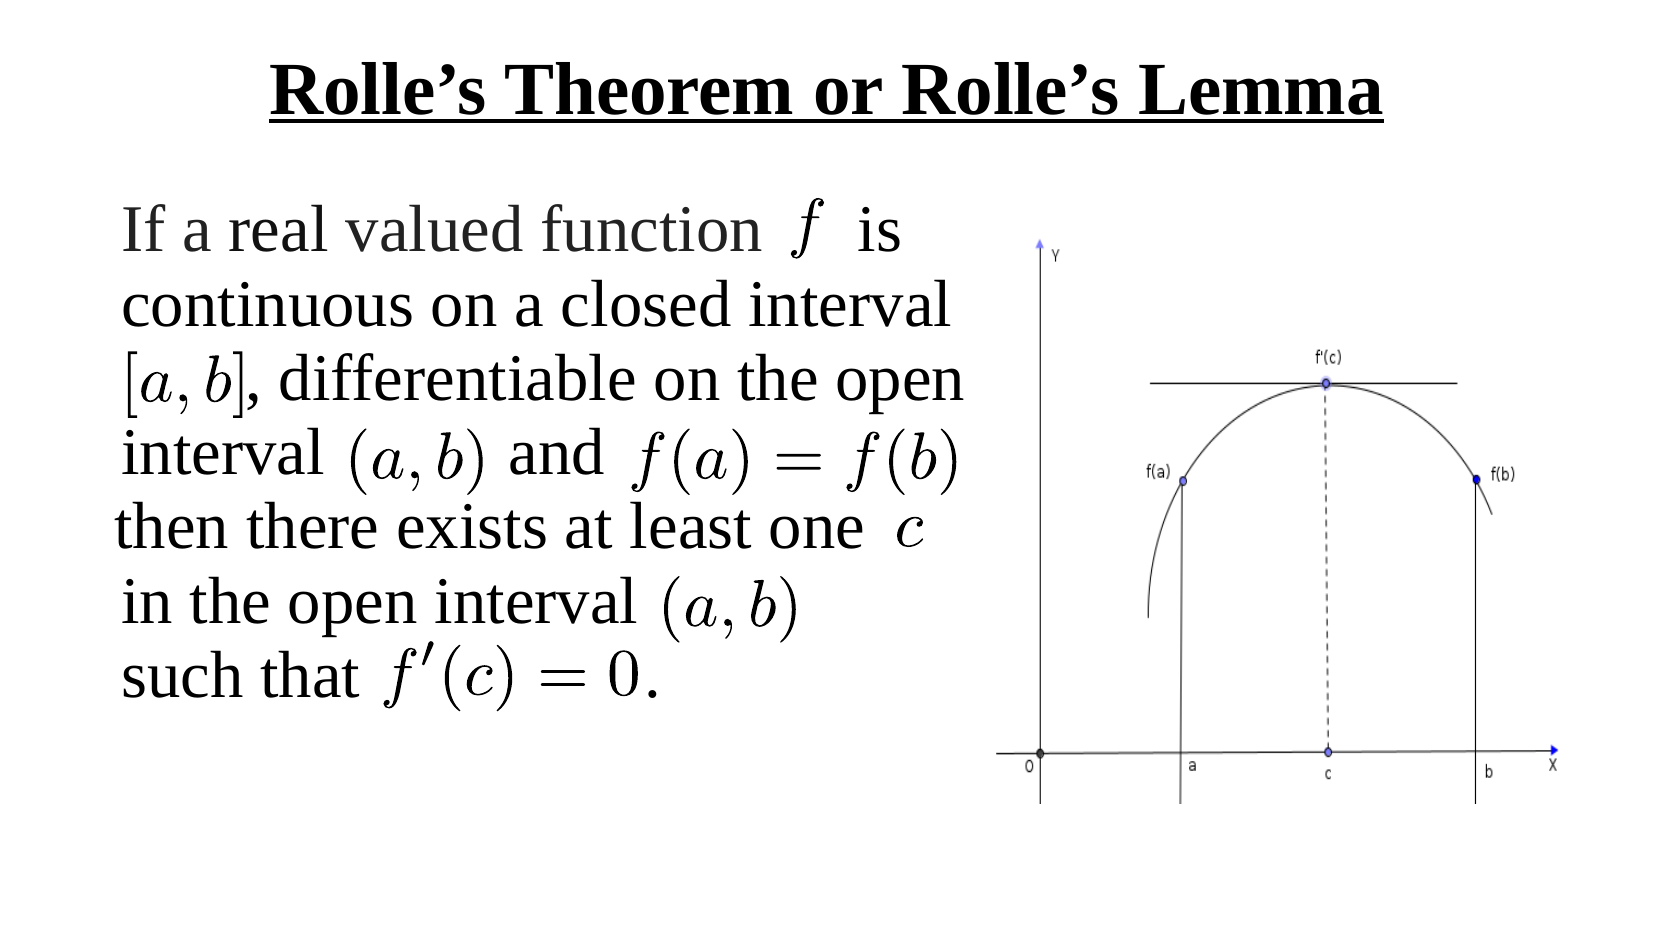

# Rolle’s Theorem or Rolle’s Lemma
	If a real valued function is
	continuous on a closed interval
		 , differentiable on the open
	interval and
 then there exists at least one
	in the open interval
	such that .